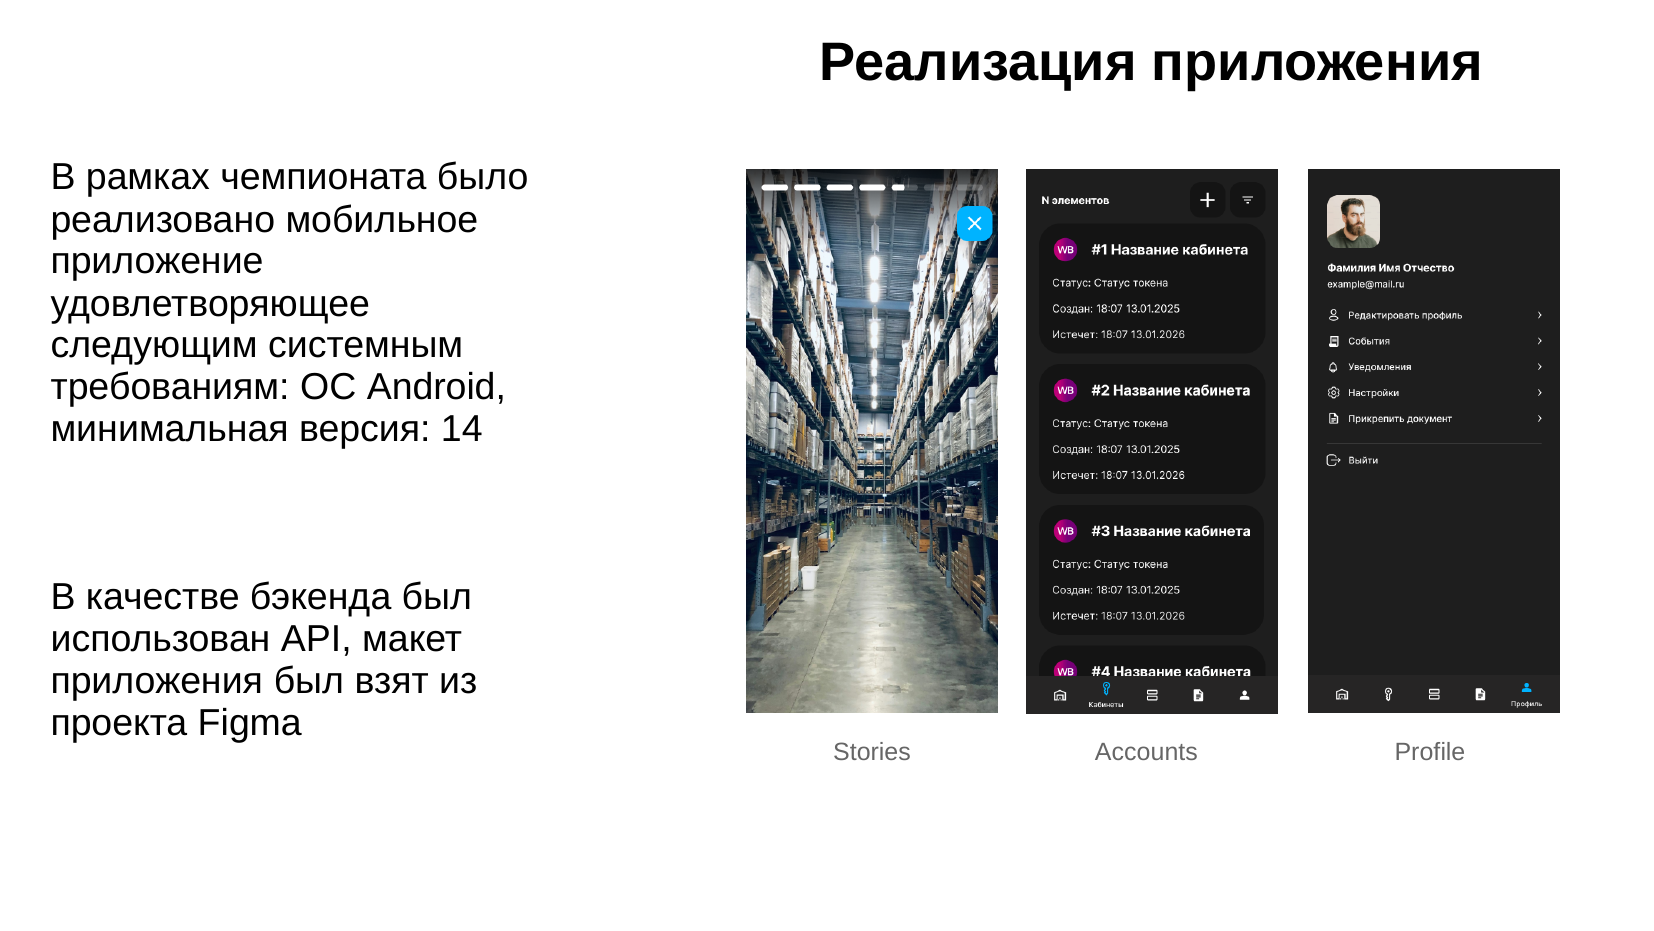

Реализация приложения
В рамках чемпионата было реализовано мобильное приложение удовлетворяющее следующим системным требованиям: ОС Android, минимальная версия: 14
В качестве бэкенда был использован API, макет приложения был взят из проекта Figma
Stories 		 Accounts 	 Profile